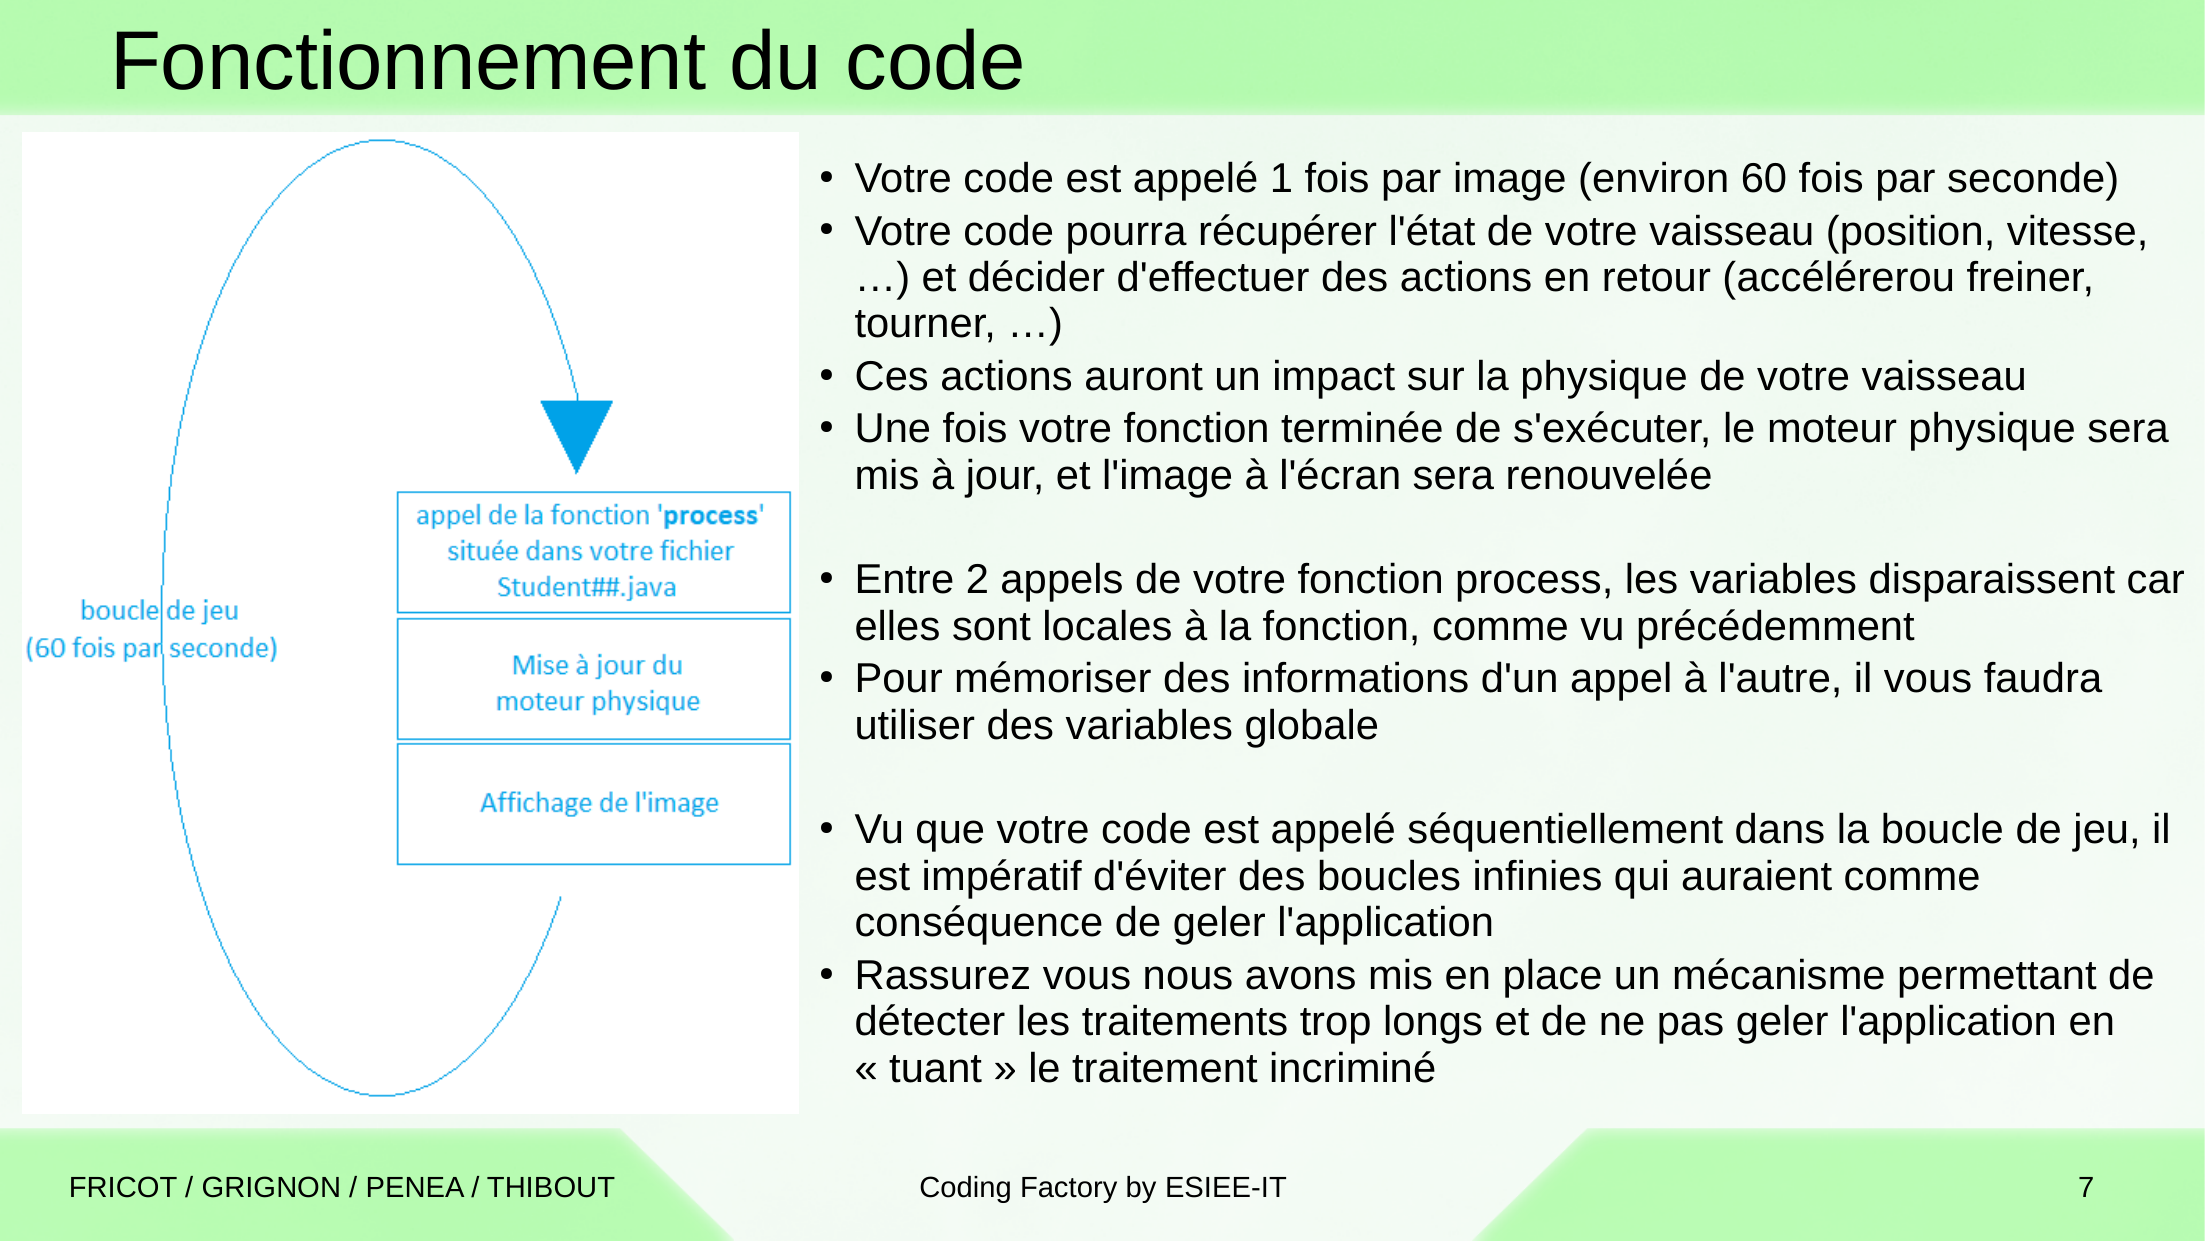

# Fonctionnement du code
Votre code est appelé 1 fois par image (environ 60 fois par seconde)
Votre code pourra récupérer l'état de votre vaisseau (position, vitesse, …) et décider d'effectuer des actions en retour (accélérerou freiner, tourner, …)
Ces actions auront un impact sur la physique de votre vaisseau
Une fois votre fonction terminée de s'exécuter, le moteur physique sera mis à jour, et l'image à l'écran sera renouvelée
Entre 2 appels de votre fonction process, les variables disparaissent car elles sont locales à la fonction, comme vu précédemment
Pour mémoriser des informations d'un appel à l'autre, il vous faudra utiliser des variables globale
Vu que votre code est appelé séquentiellement dans la boucle de jeu, il est impératif d'éviter des boucles infinies qui auraient comme conséquence de geler l'application
Rassurez vous nous avons mis en place un mécanisme permettant de détecter les traitements trop longs et de ne pas geler l'application en « tuant » le traitement incriminé
FRICOT / GRIGNON / PENEA / THIBOUT
Coding Factory by ESIEE-IT
7